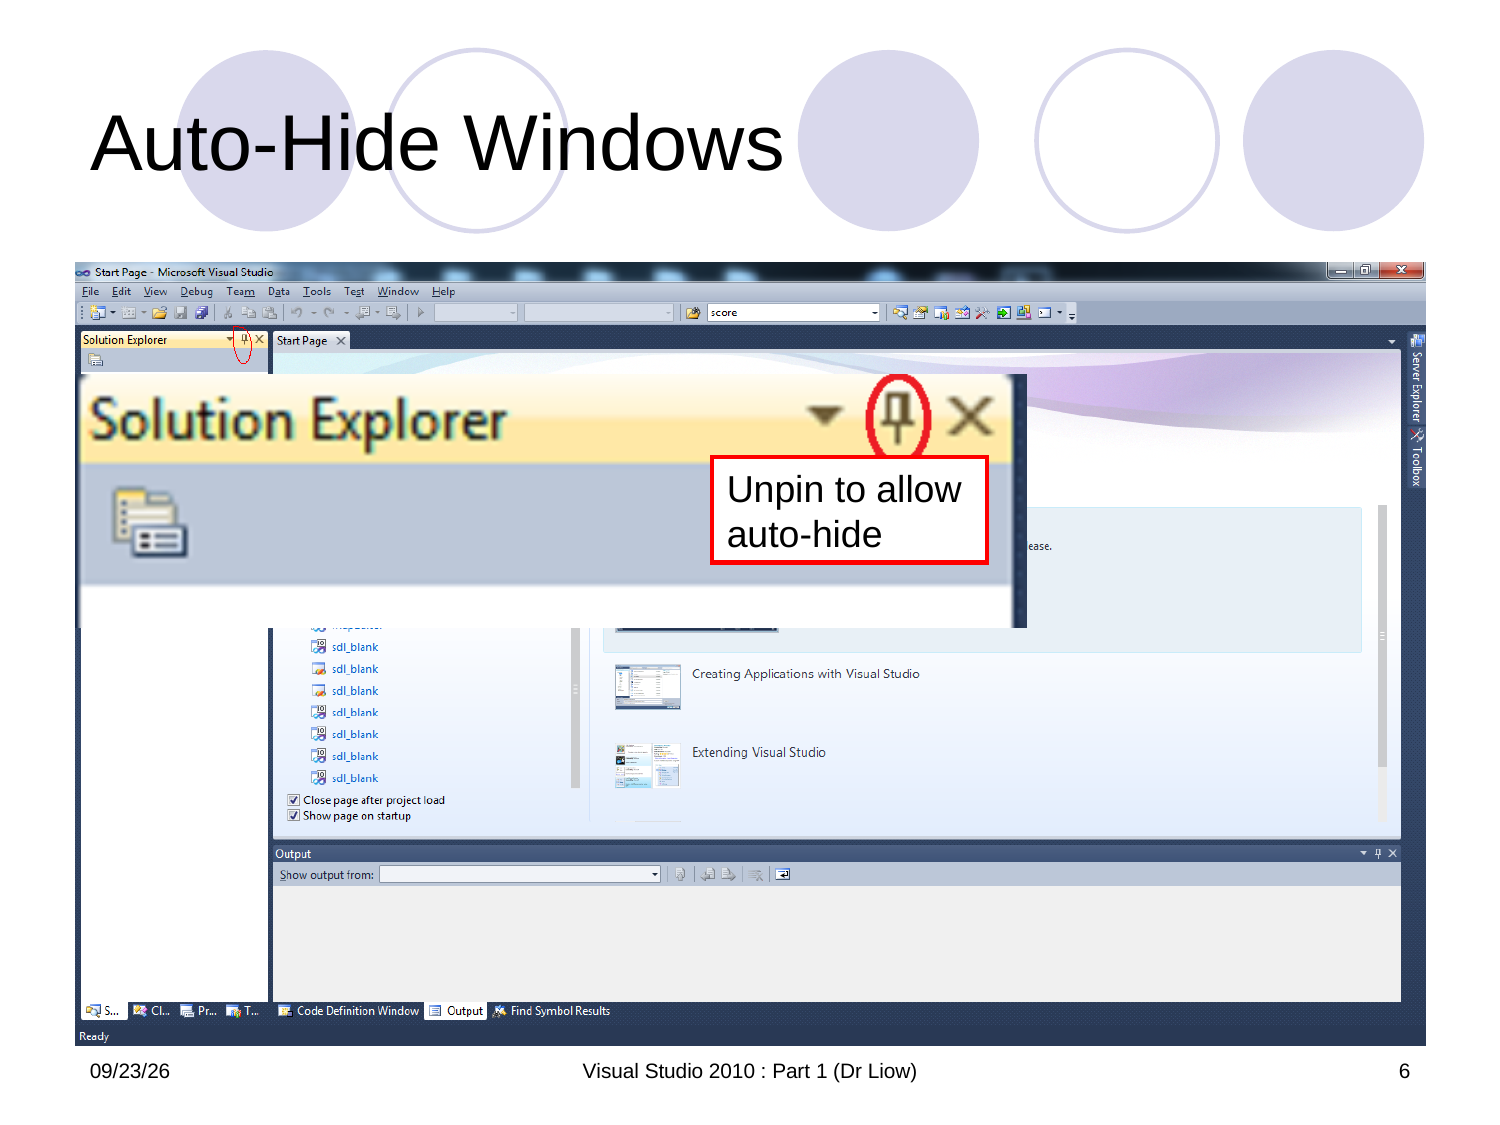

# Auto-Hide Windows
Unpin to allow
auto-hide
Visual Studio 2010 : Part 1 (Dr Liow)